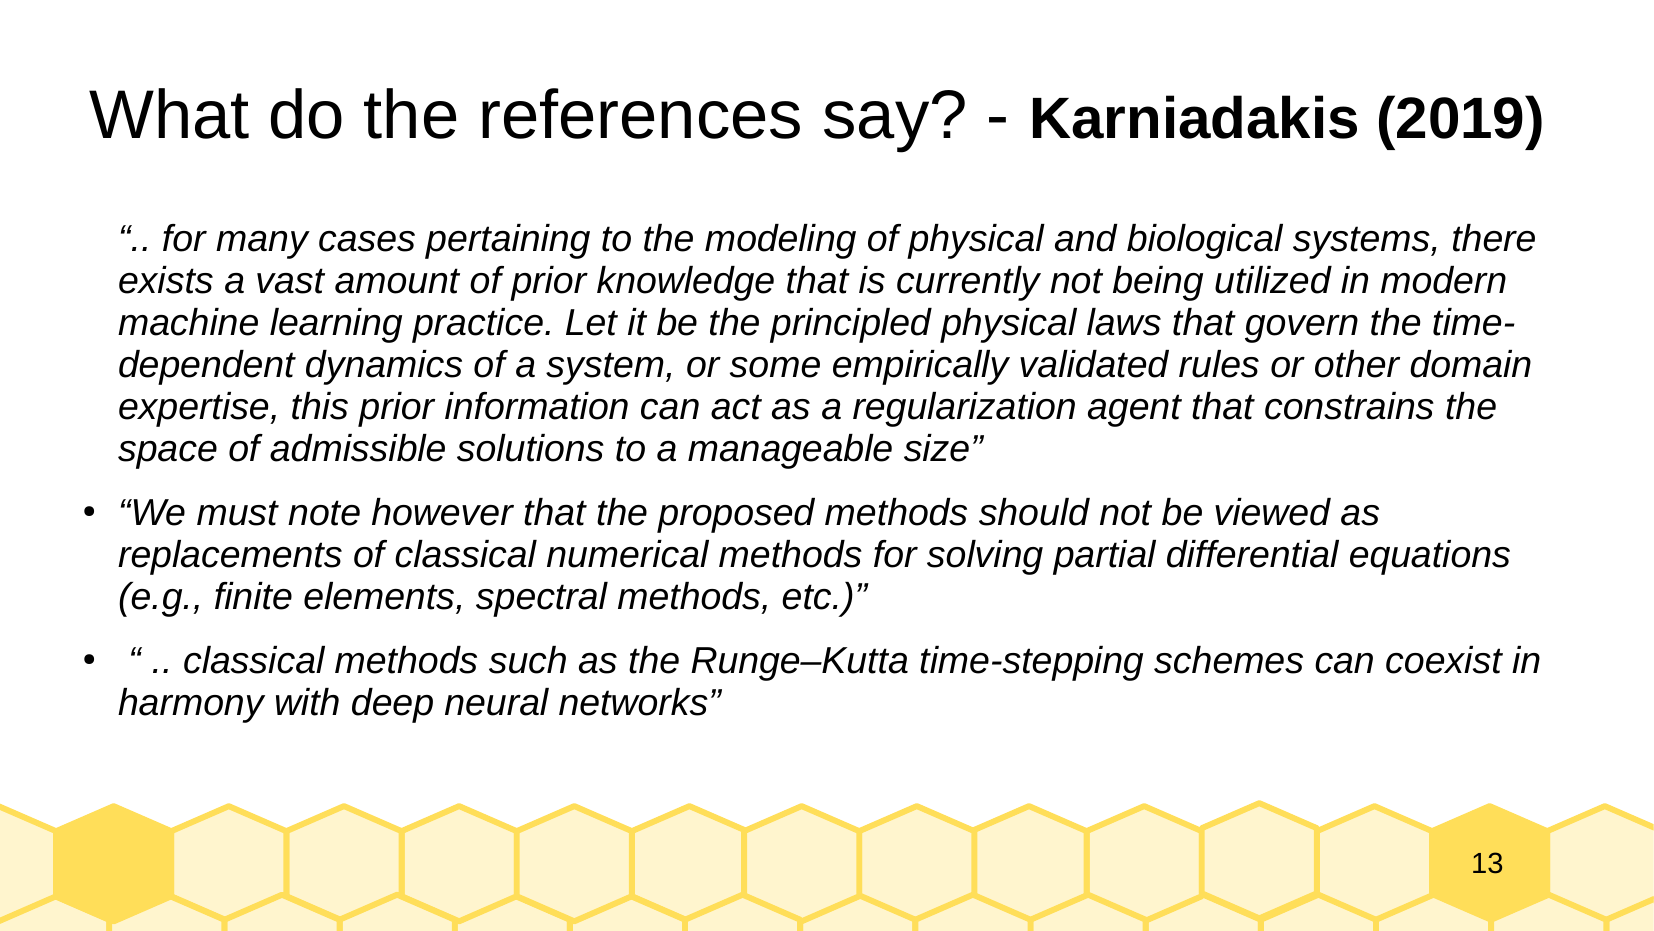

# What do the references say? - Karniadakis (2019)
“.. for many cases pertaining to the modeling of physical and biological systems, there exists a vast amount of prior knowledge that is currently not being utilized in modern machine learning practice. Let it be the principled physical laws that govern the time-dependent dynamics of a system, or some empirically validated rules or other domain expertise, this prior information can act as a regularization agent that constrains the space of admissible solutions to a manageable size”
“We must note however that the proposed methods should not be viewed as replacements of classical numerical methods for solving partial differential equations (e.g., finite elements, spectral methods, etc.)”
 “ .. classical methods such as the Runge–Kutta time-stepping schemes can coexist in harmony with deep neural networks”